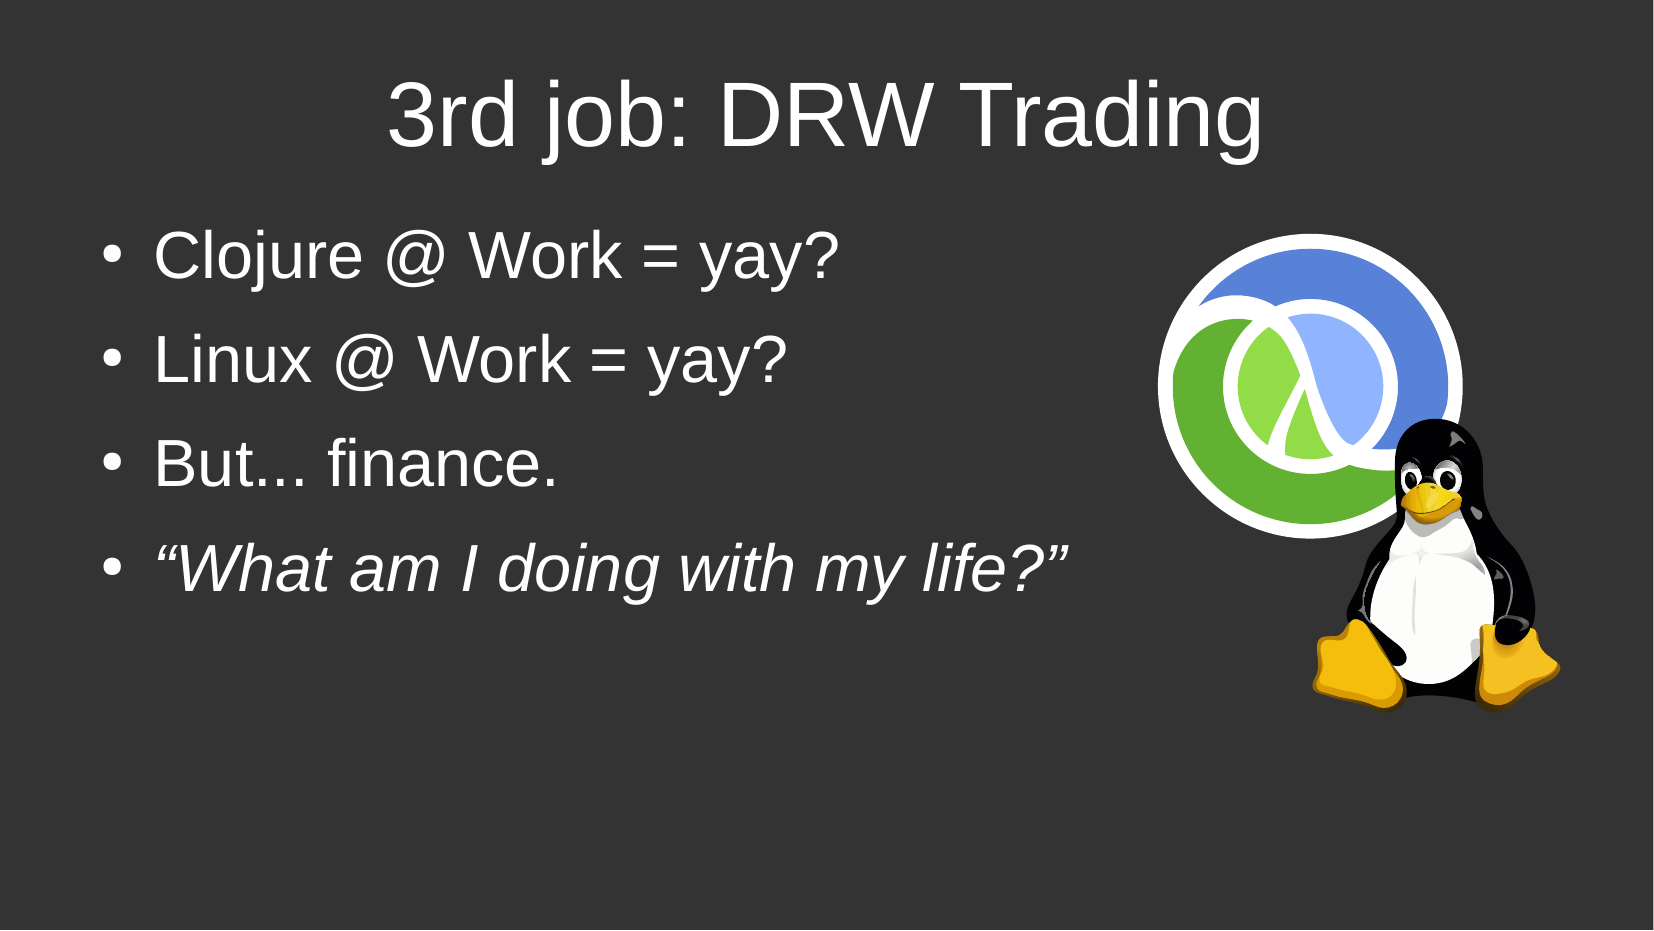

# 3rd job: DRW Trading
Clojure @ Work = yay?
Linux @ Work = yay?
But... finance.
“What am I doing with my life?”